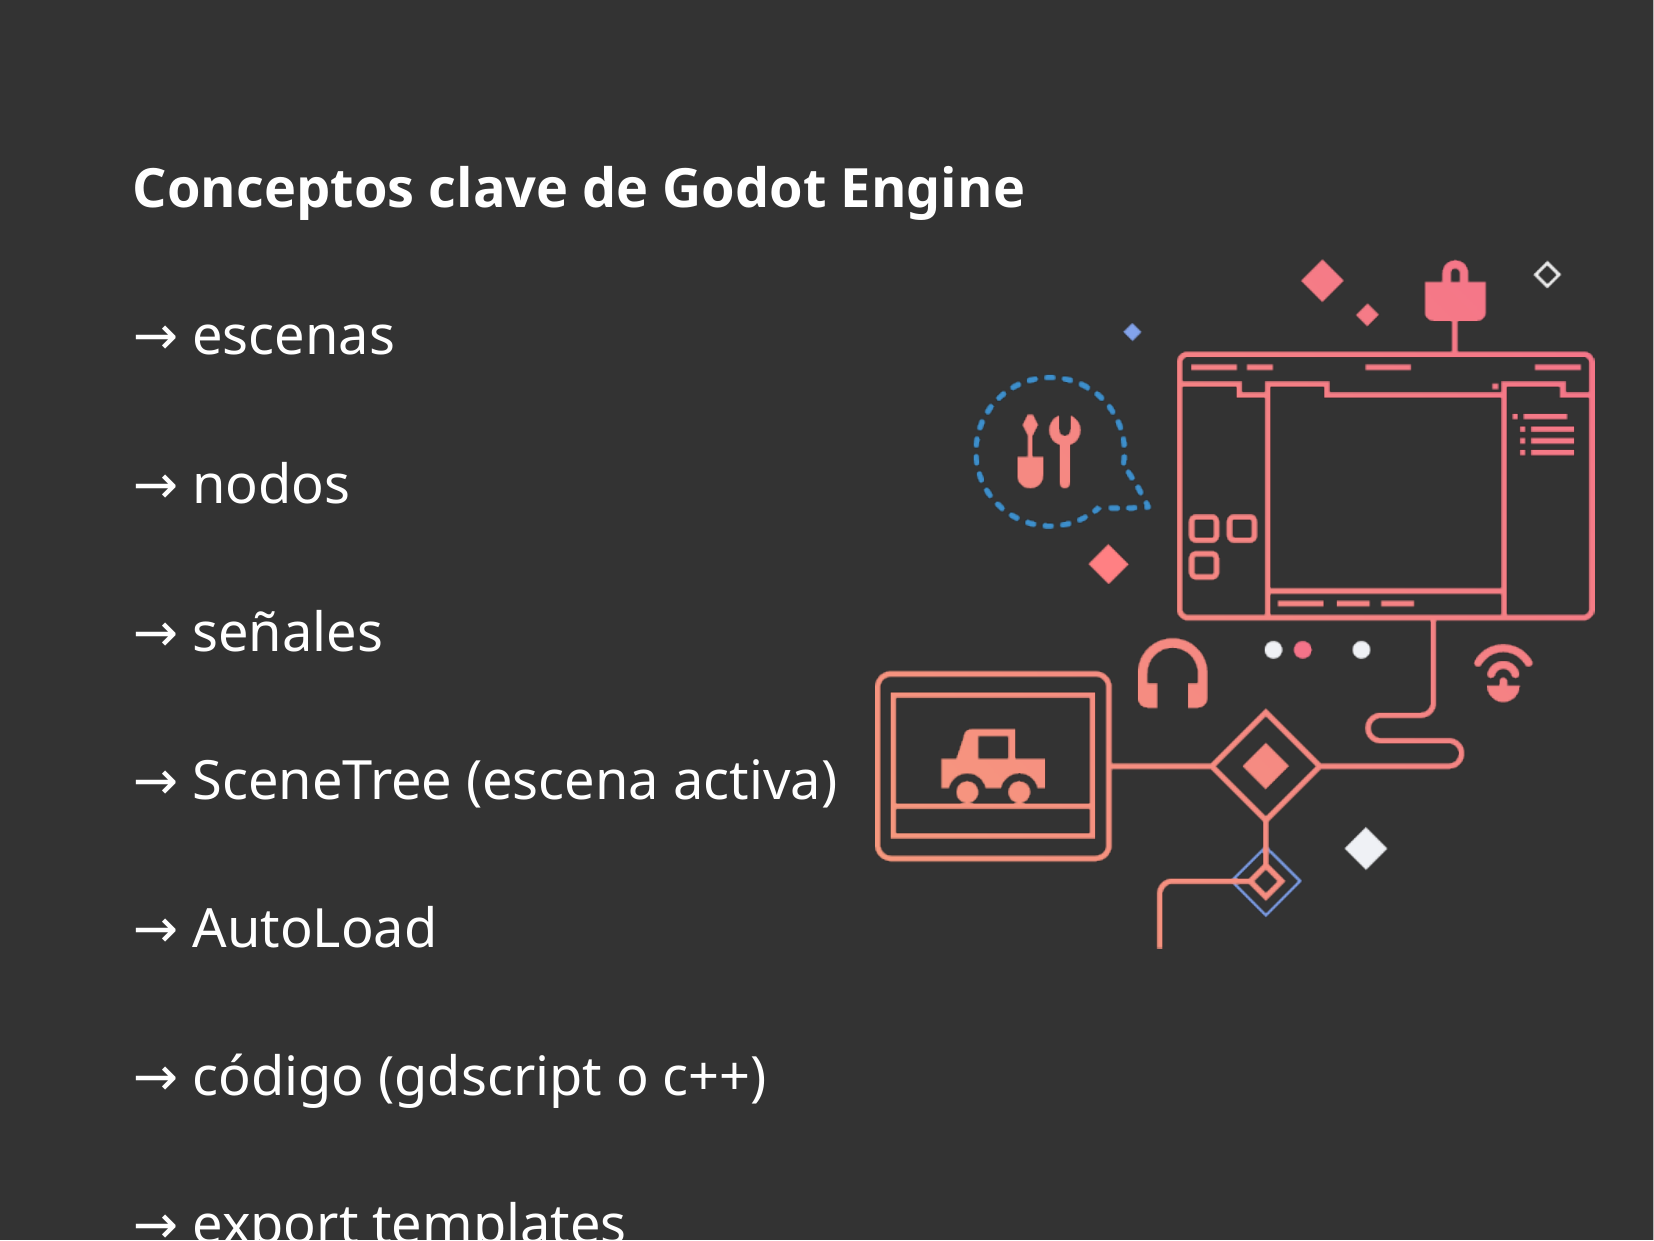

Conceptos clave de Godot Engine
→ escenas
→ nodos
→ señales
→ SceneTree (escena activa)
→ AutoLoad
→ código (gdscript o c++)
→ export templates